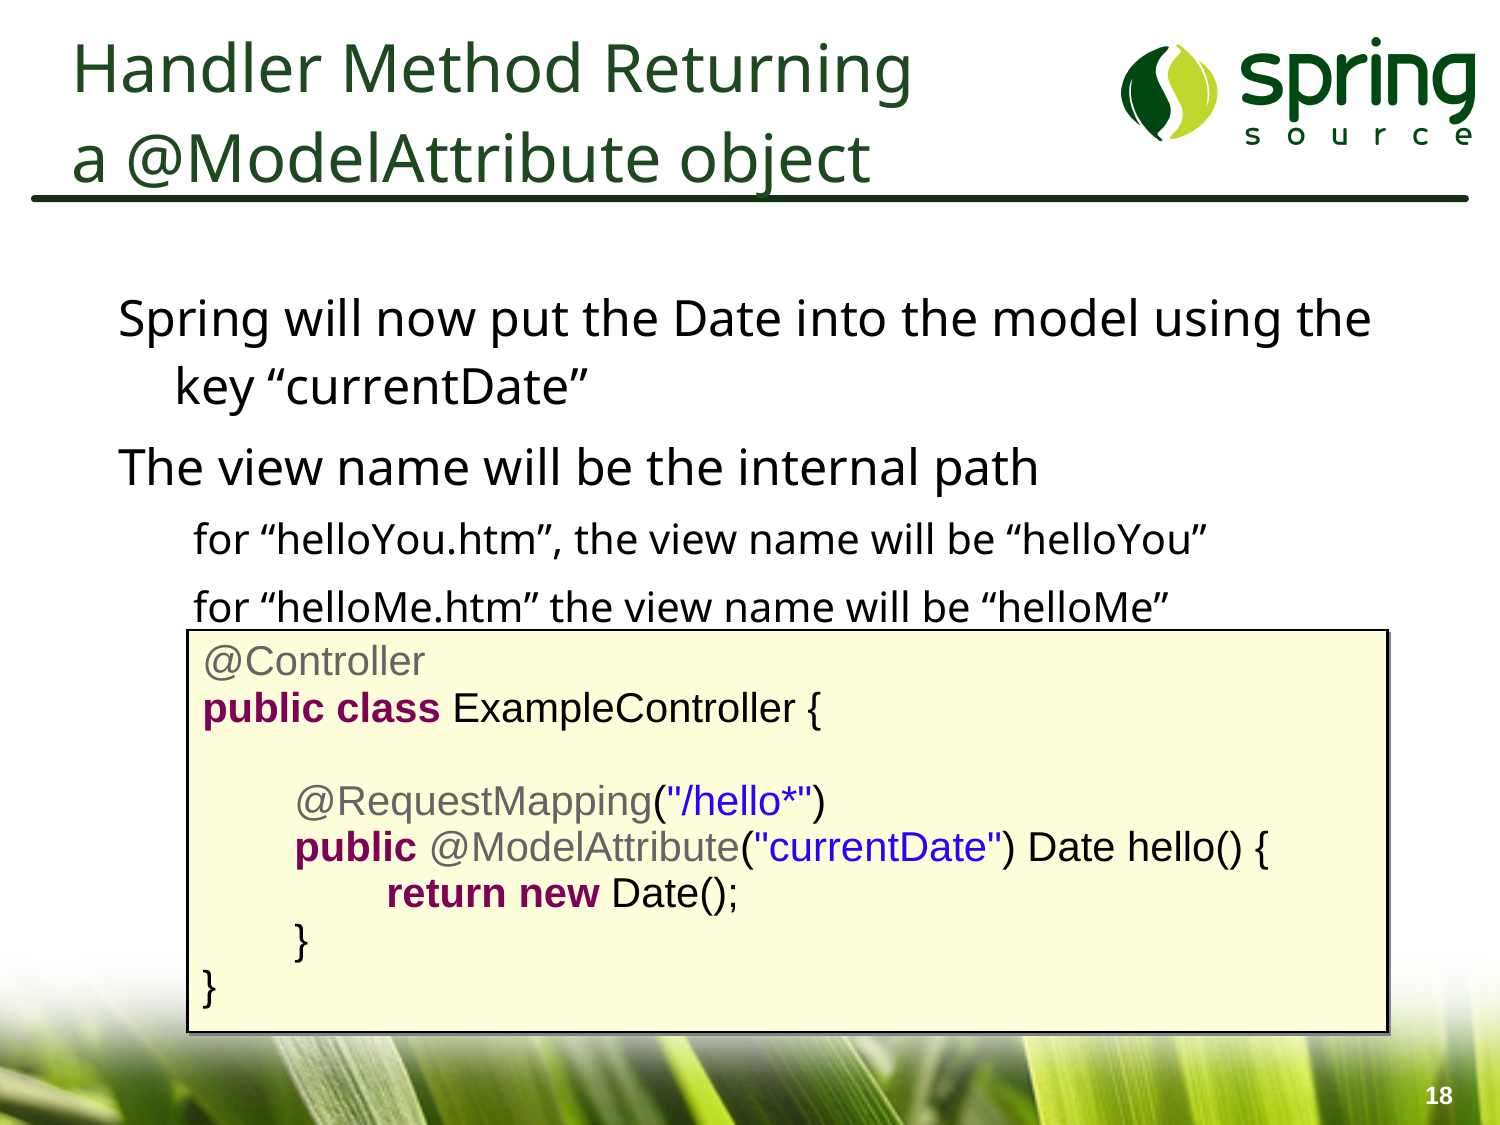

# Handler Method Returning a @ModelAttribute object
Spring will now put the Date into the model using the key “currentDate”
The view name will be the internal path
for “helloYou.htm”, the view name will be “helloYou”
for “helloMe.htm” the view name will be “helloMe”
@Controller
public class ExampleController {
 @RequestMapping("/hello*")
 public @ModelAttribute("currentDate") Date hello() {
 return new Date();
 }
}